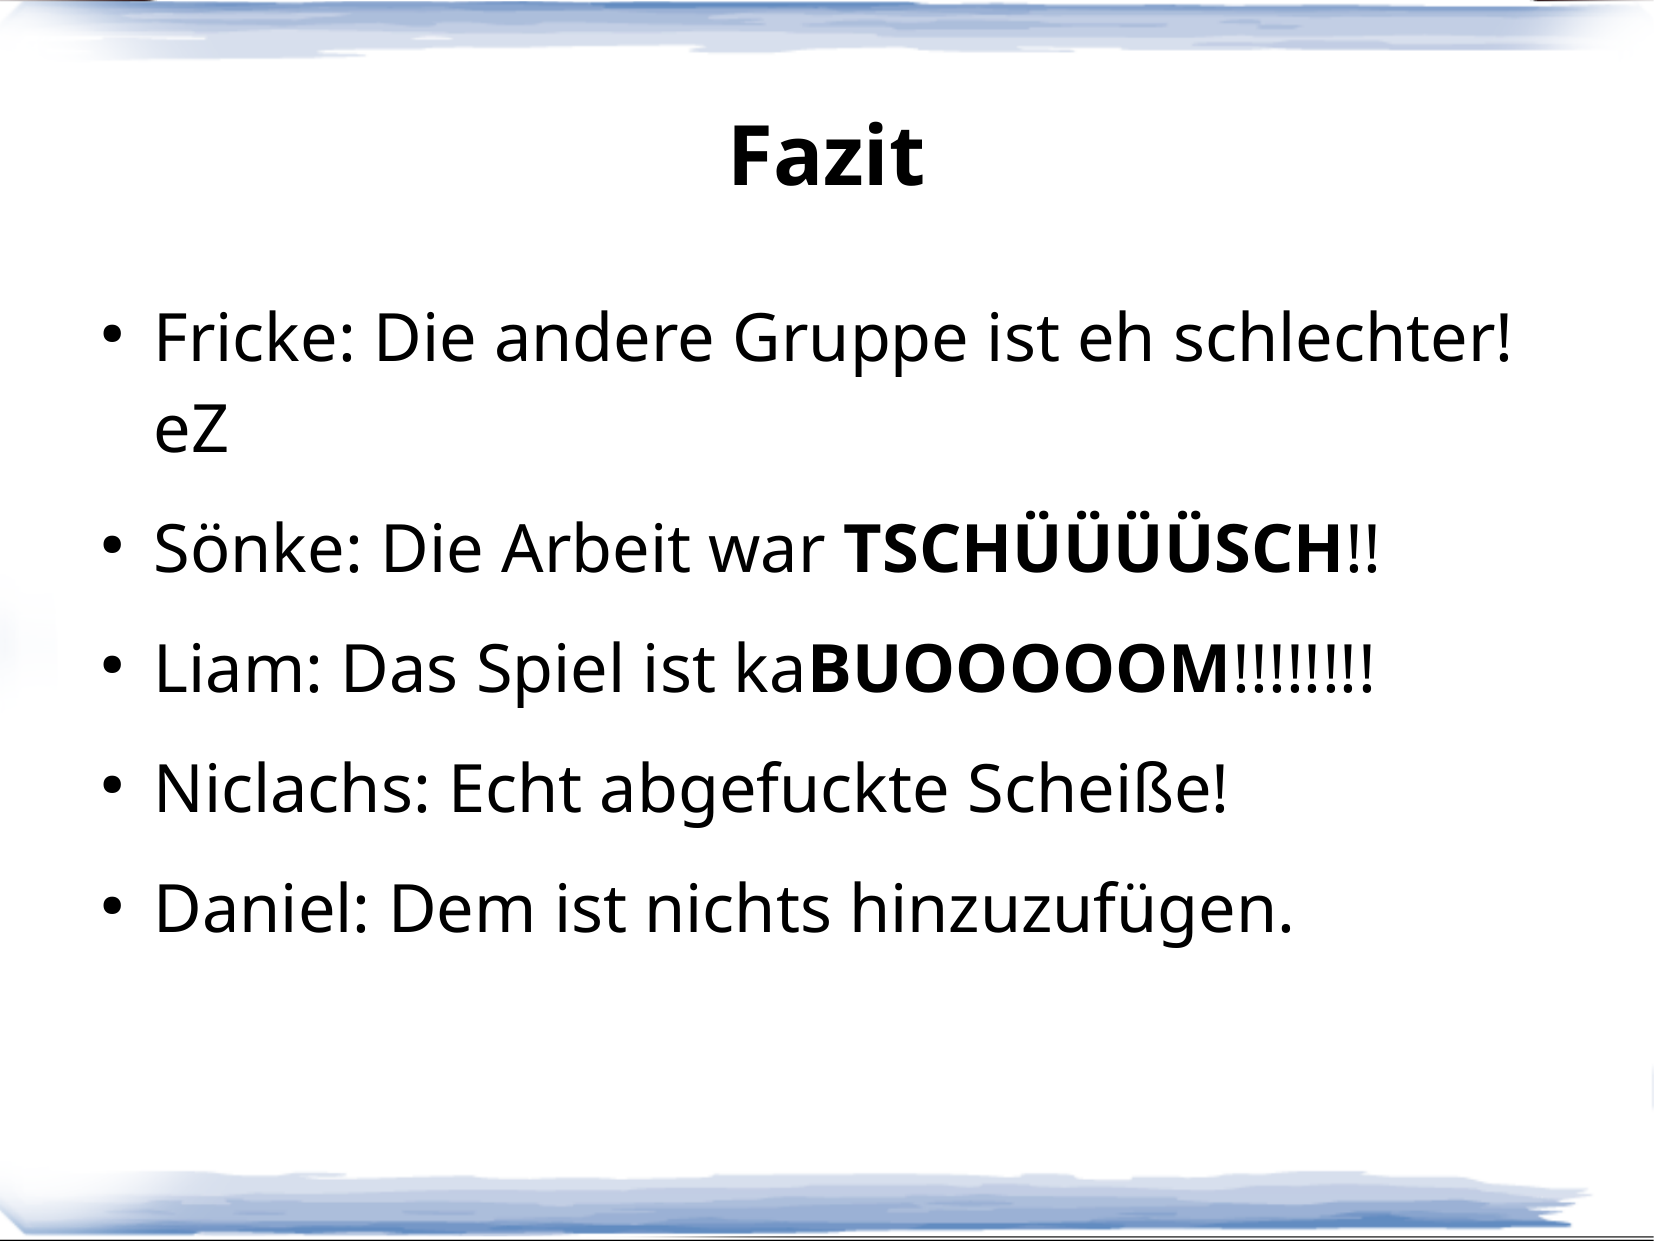

# Fazit
Fricke: Die andere Gruppe ist eh schlechter! eZ
Sönke: Die Arbeit war TSCHÜÜÜÜSCH!!
Liam: Das Spiel ist kaBUOOOOOM!!!!!!!!
Niclachs: Echt abgefuckte Scheiße!
Daniel: Dem ist nichts hinzuzufügen.